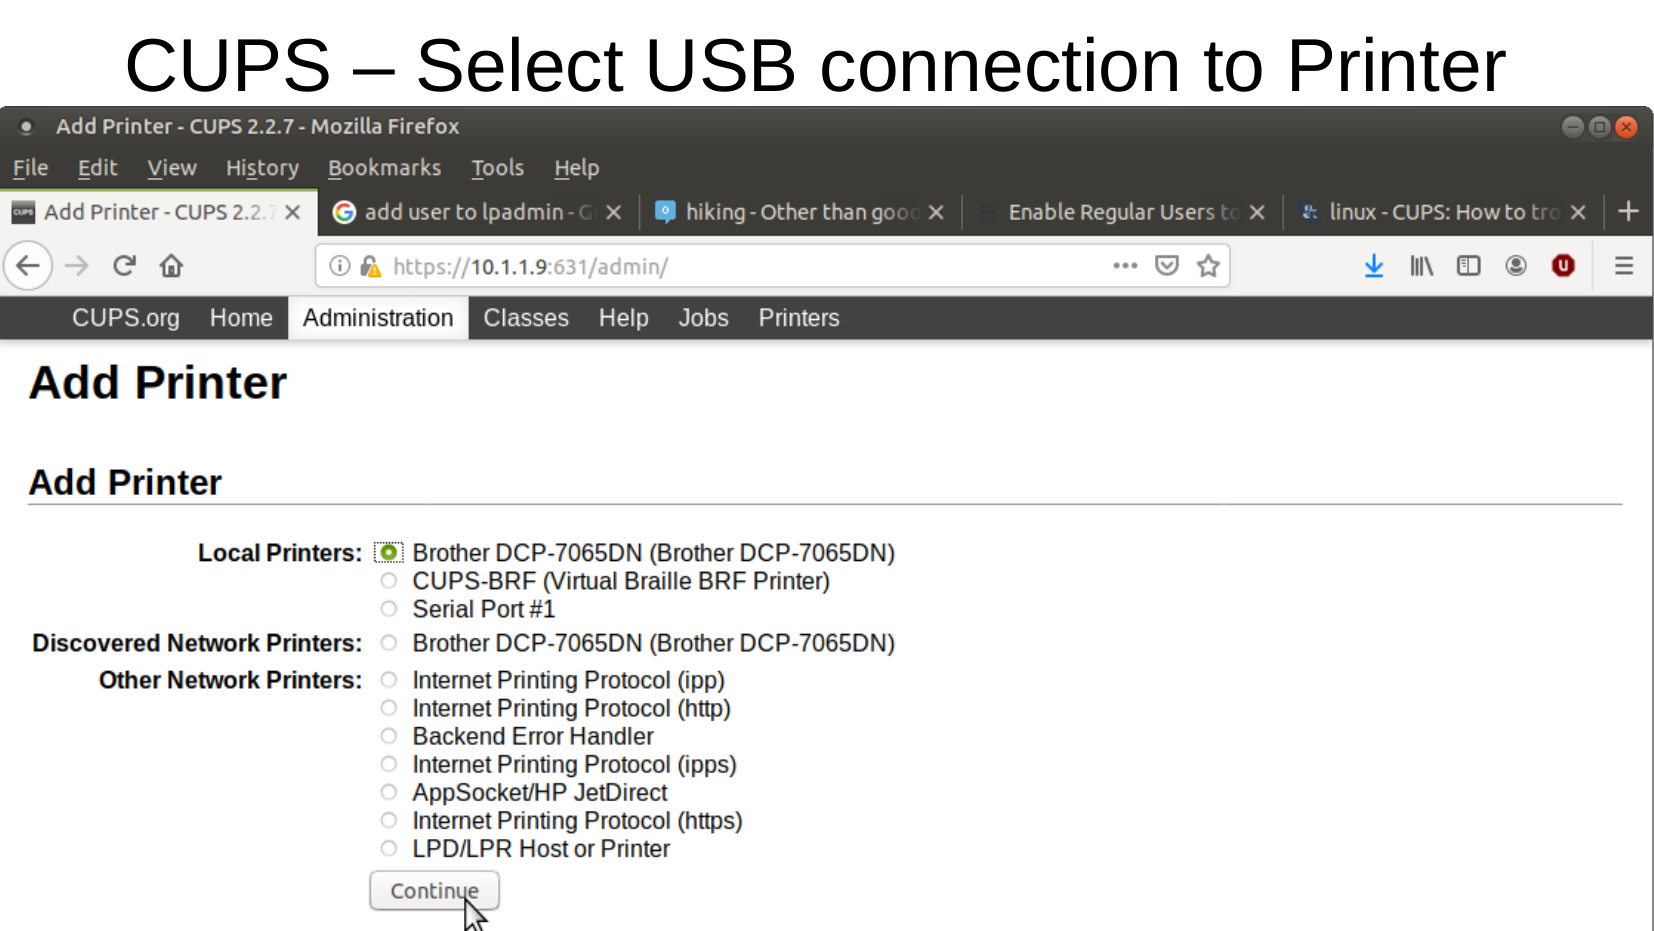

# CUPS – Select USB connection to Printer